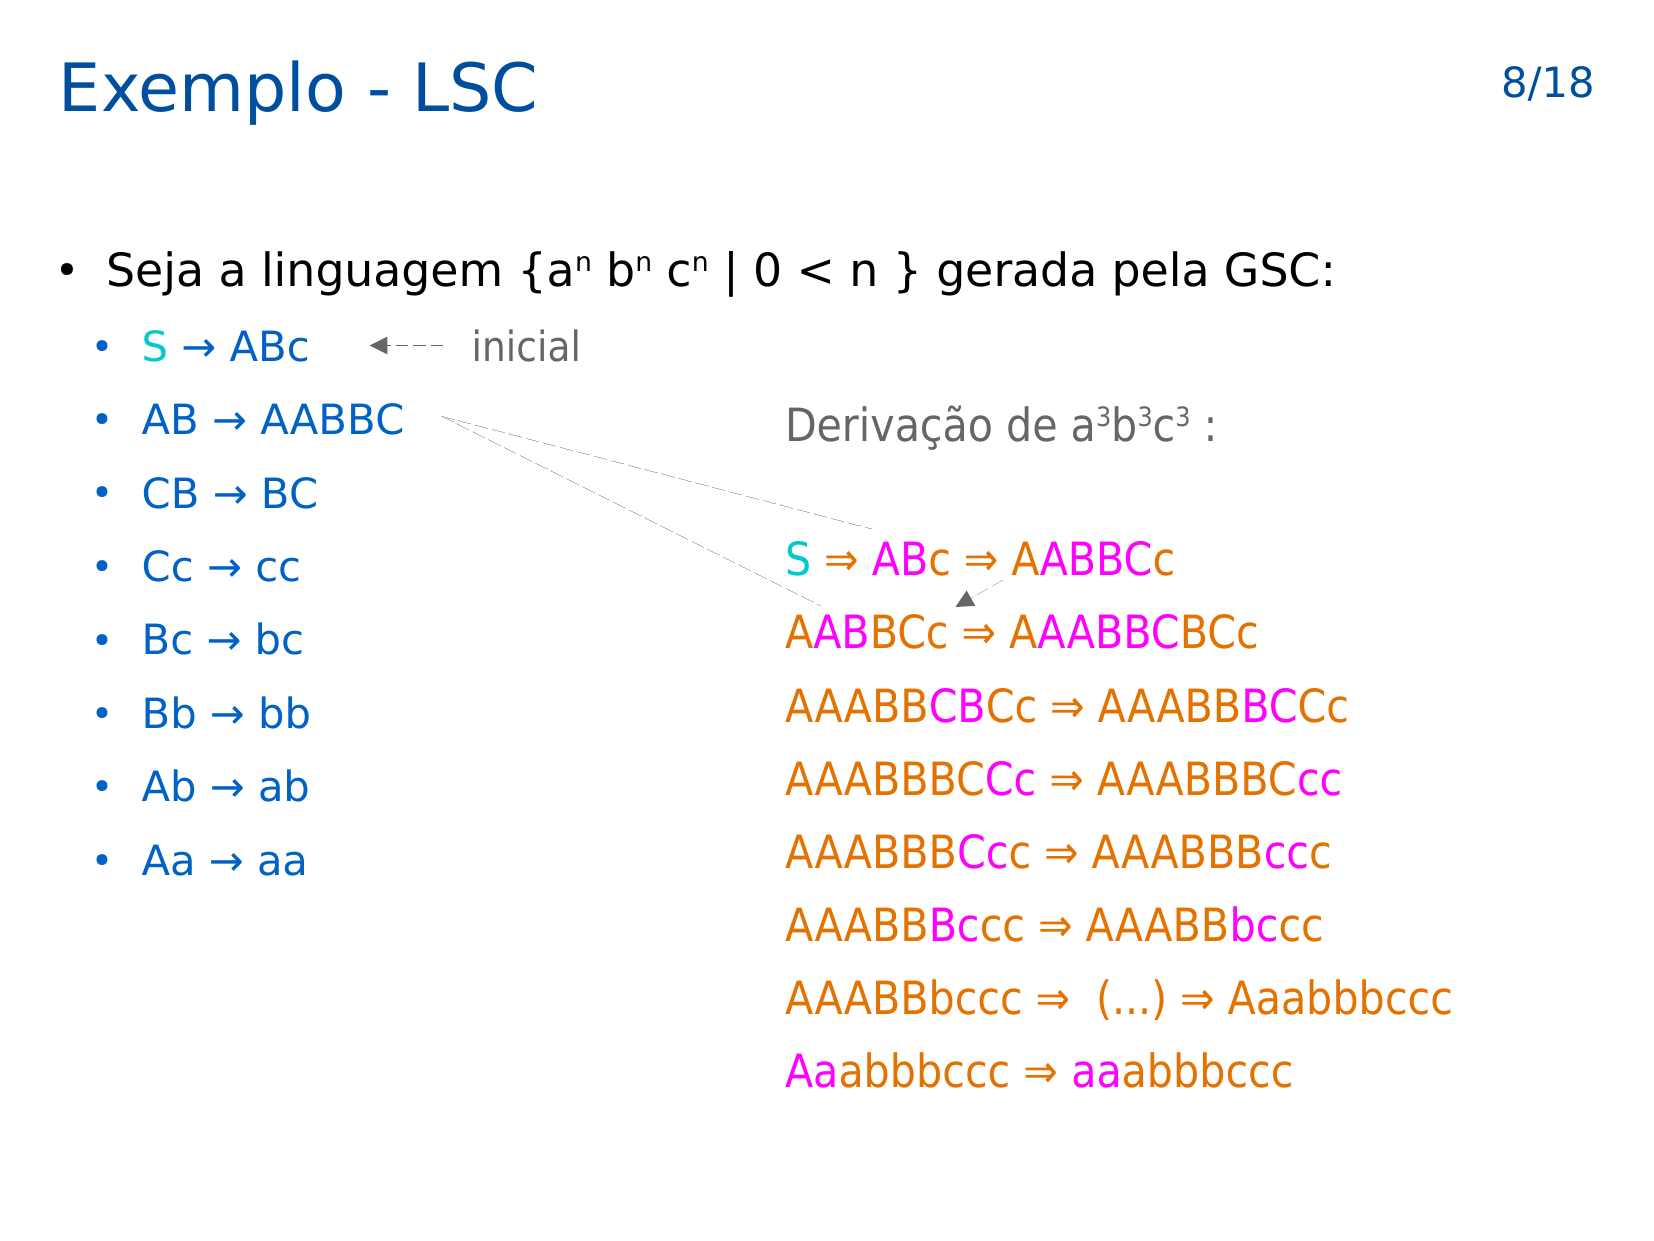

# Exemplo - LSC
8
Seja a linguagem {an bn cn | 0 < n } gerada pela GSC:
S → ABc
AB → AABBC
CB → BC
Cc → cc
Bc → bc
Bb → bb
Ab → ab
Aa → aa
inicial
Derivação de a3b3c3 :
S ⇒ ABc ⇒ AABBCc
AABBCc ⇒ AAABBCBCc
AAABBCBCc ⇒ AAABBBCCc
AAABBBCCc ⇒ AAABBBCcc
AAABBBCcc ⇒ AAABBBccc
AAABBBccc ⇒ AAABBbccc
AAABBbccc ⇒ (...) ⇒ Aaabbbccc
Aaabbbccc ⇒ aaabbbccc